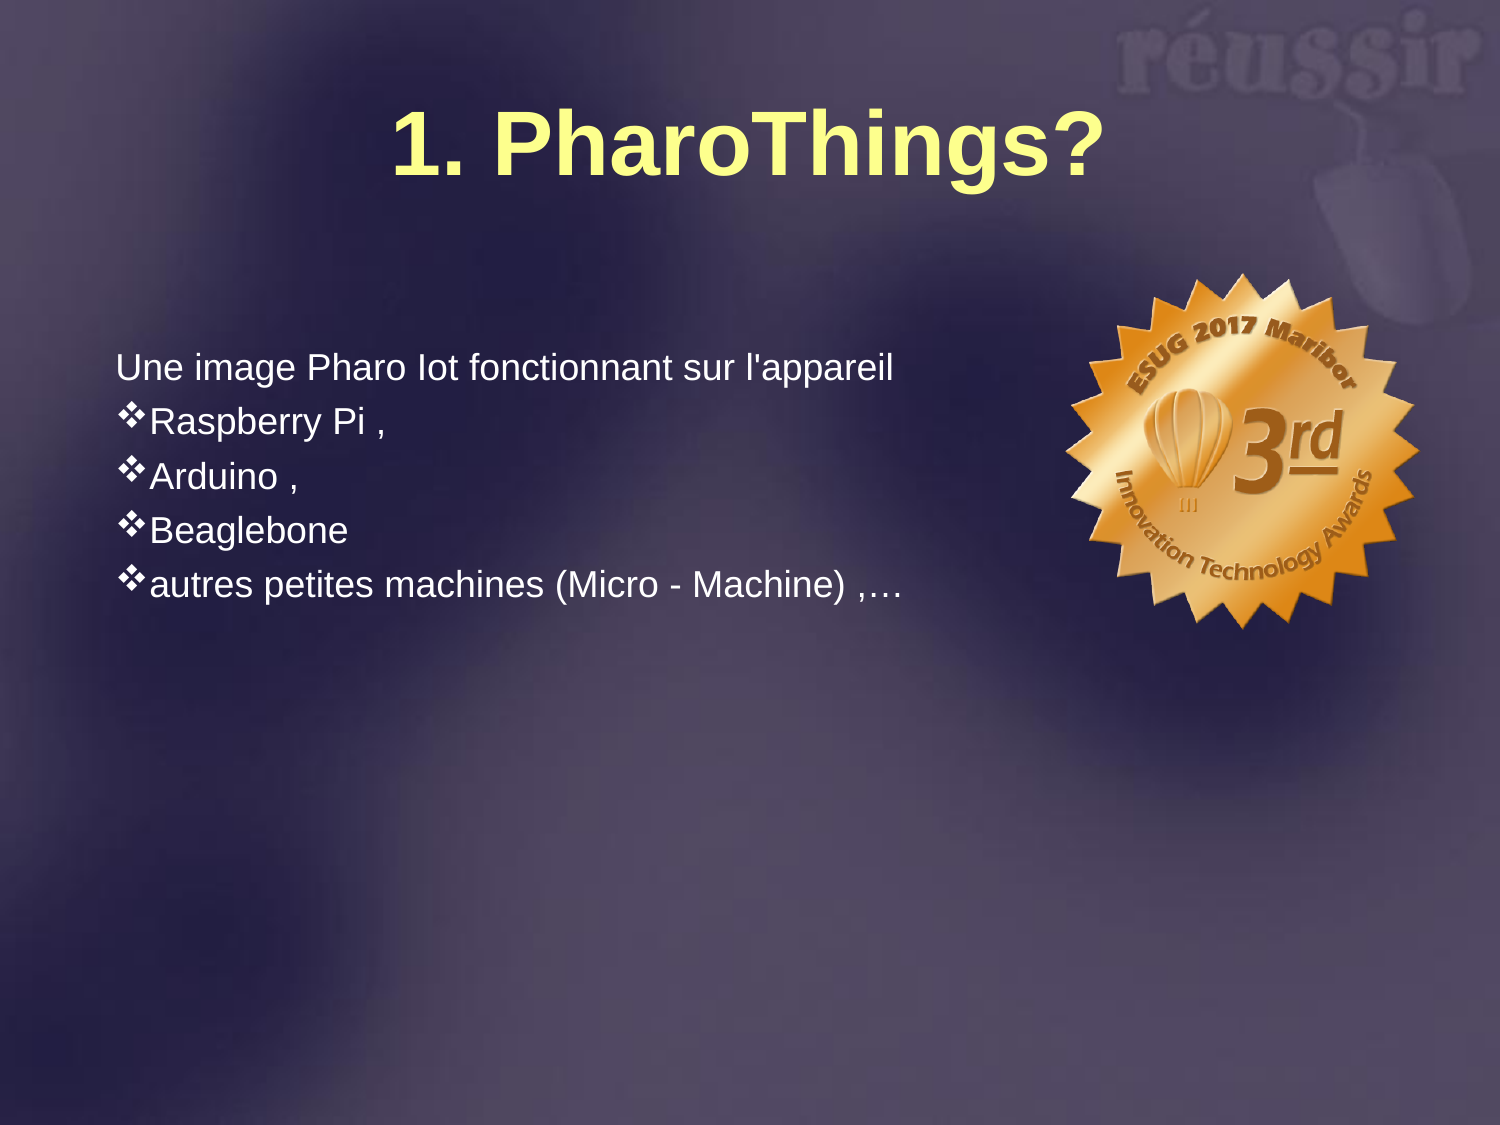

# 1. PharoThings?
Une image Pharo Iot fonctionnant sur l'appareil
Raspberry Pi ,
Arduino ,
Beaglebone
autres petites machines (Micro - Machine) ,…